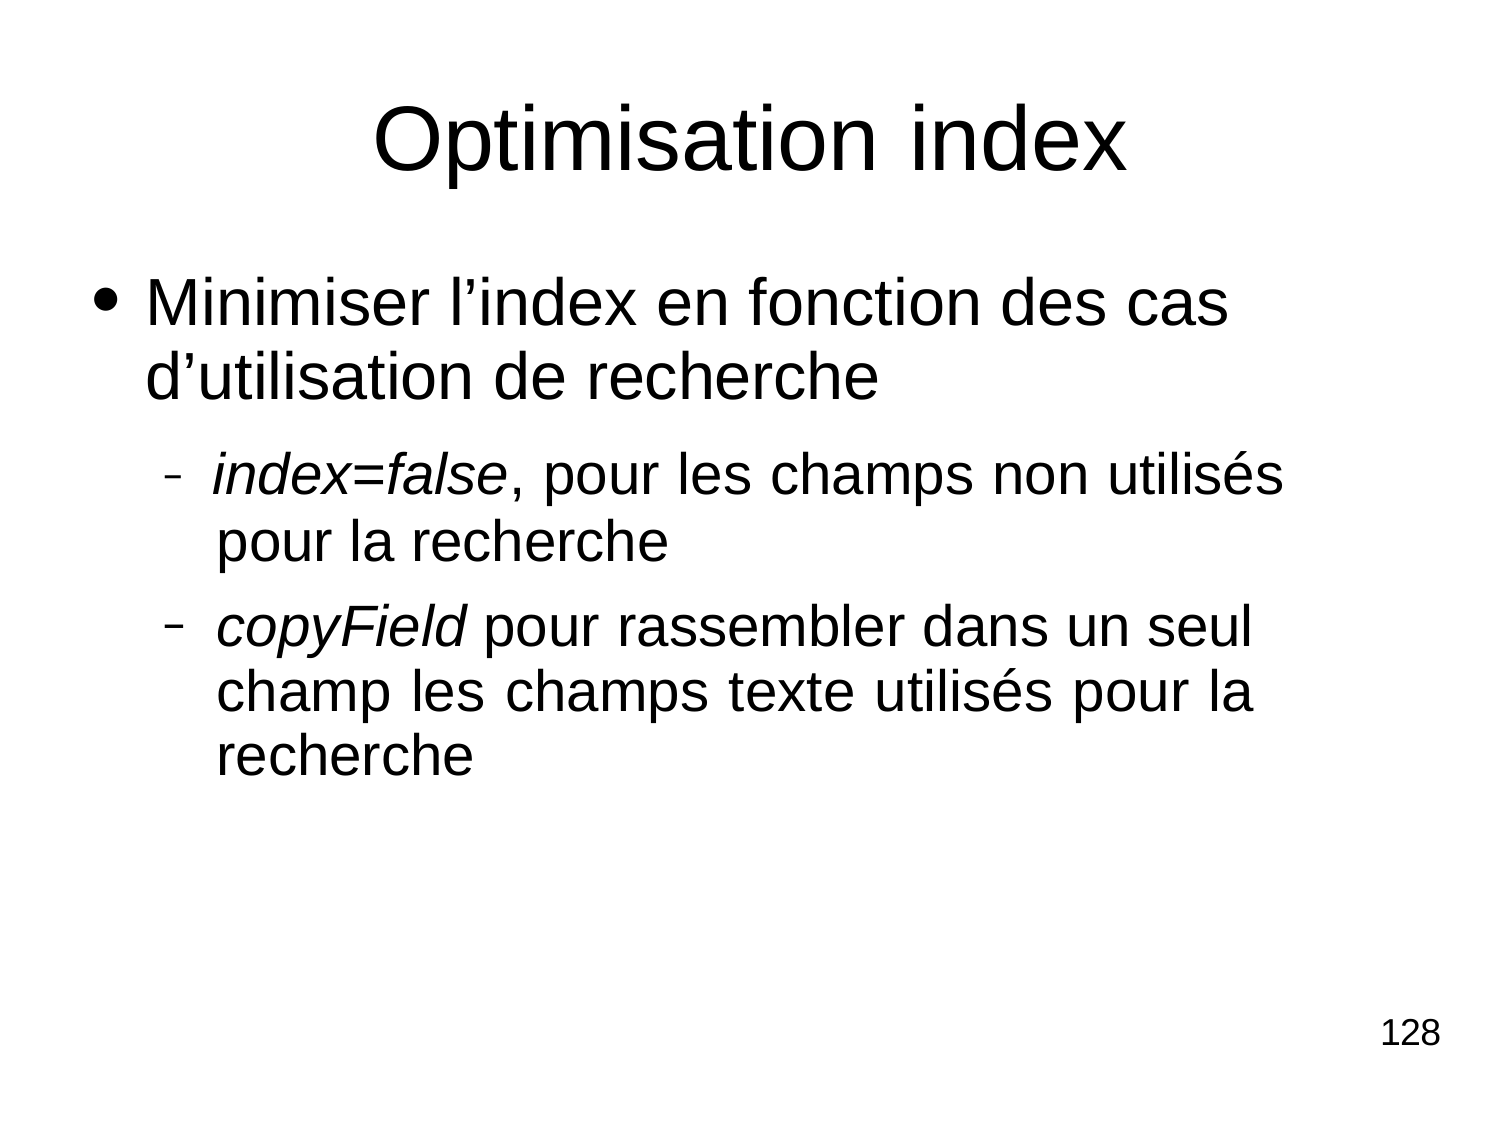

# Optimisation	index
Minimiser l’index en fonction des cas d’utilisation de recherche
●
– index=false, pour les champs non utilisés pour la recherche
copyField pour rassembler dans un seul champ les champs texte utilisés pour la recherche
–
128